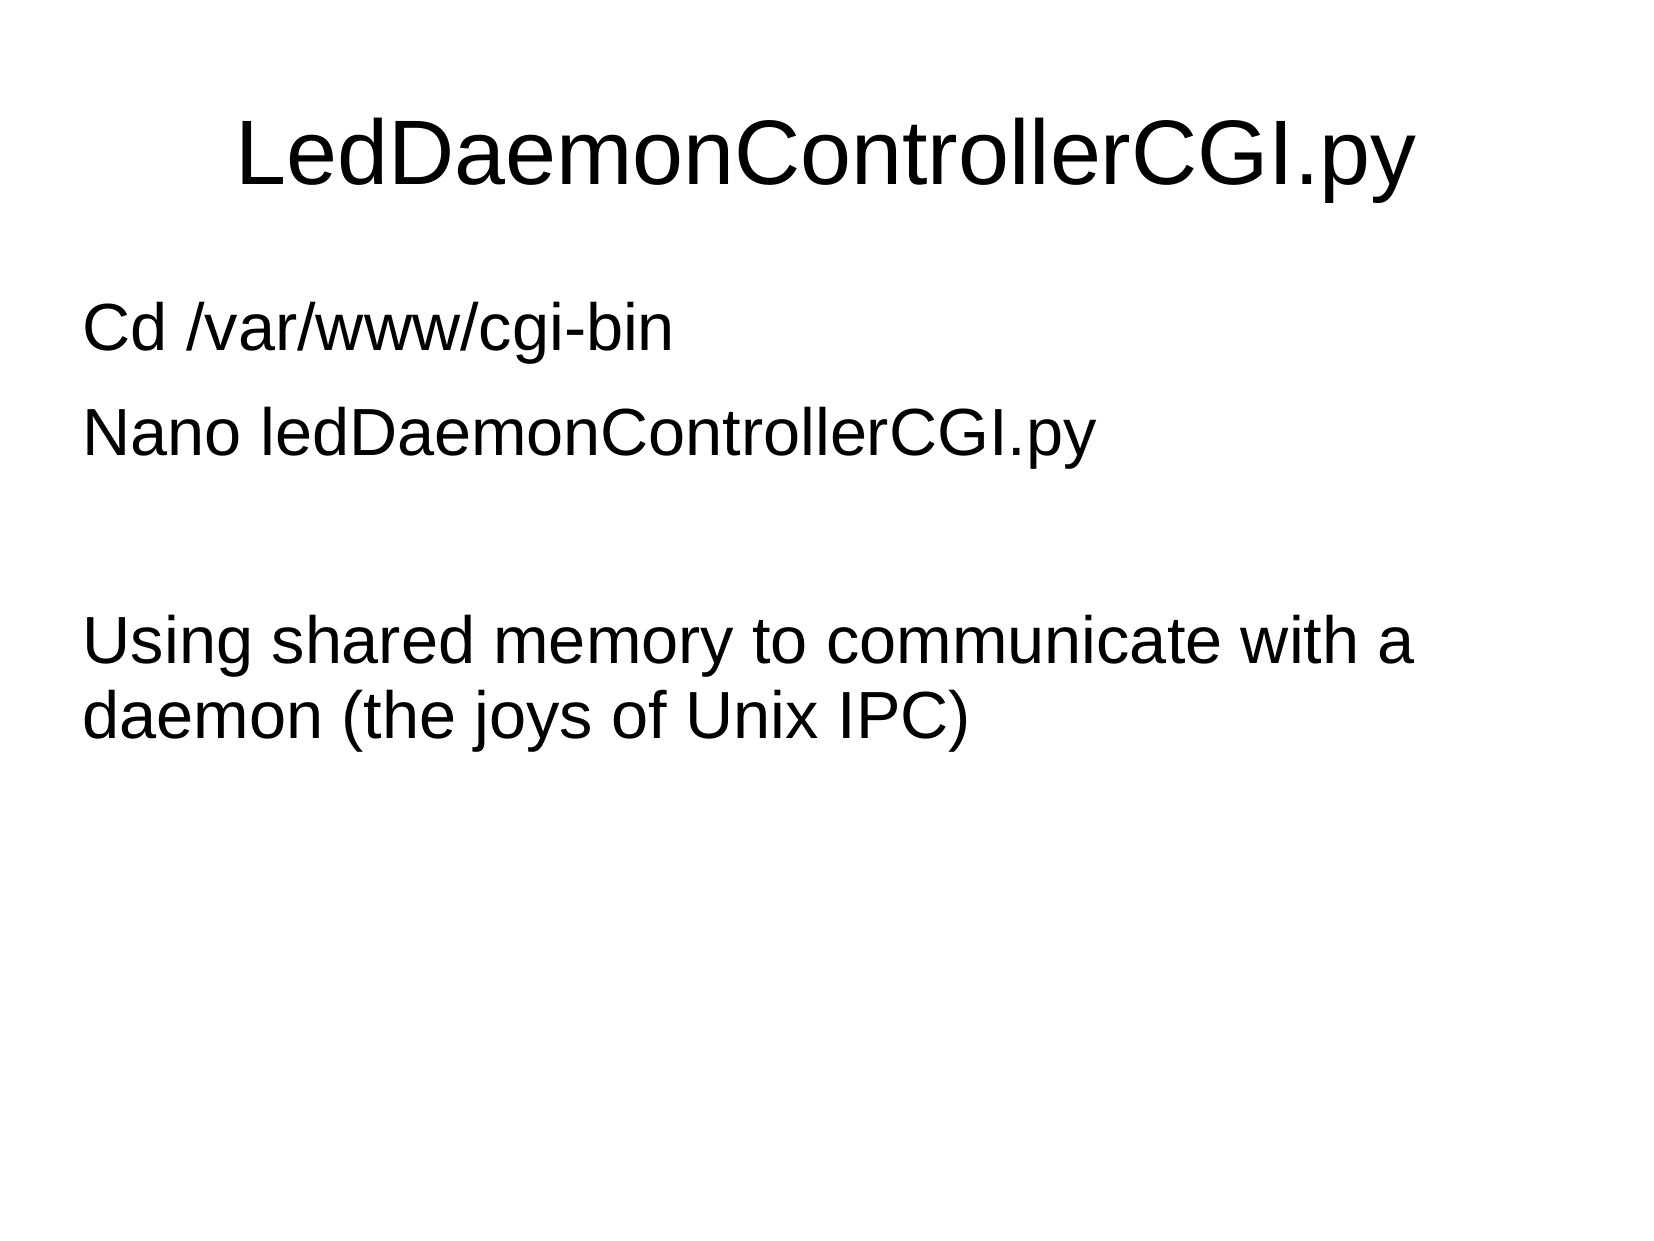

# LedDaemonControllerCGI.py
Cd /var/www/cgi-bin
Nano ledDaemonControllerCGI.py
Using shared memory to communicate with a daemon (the joys of Unix IPC)